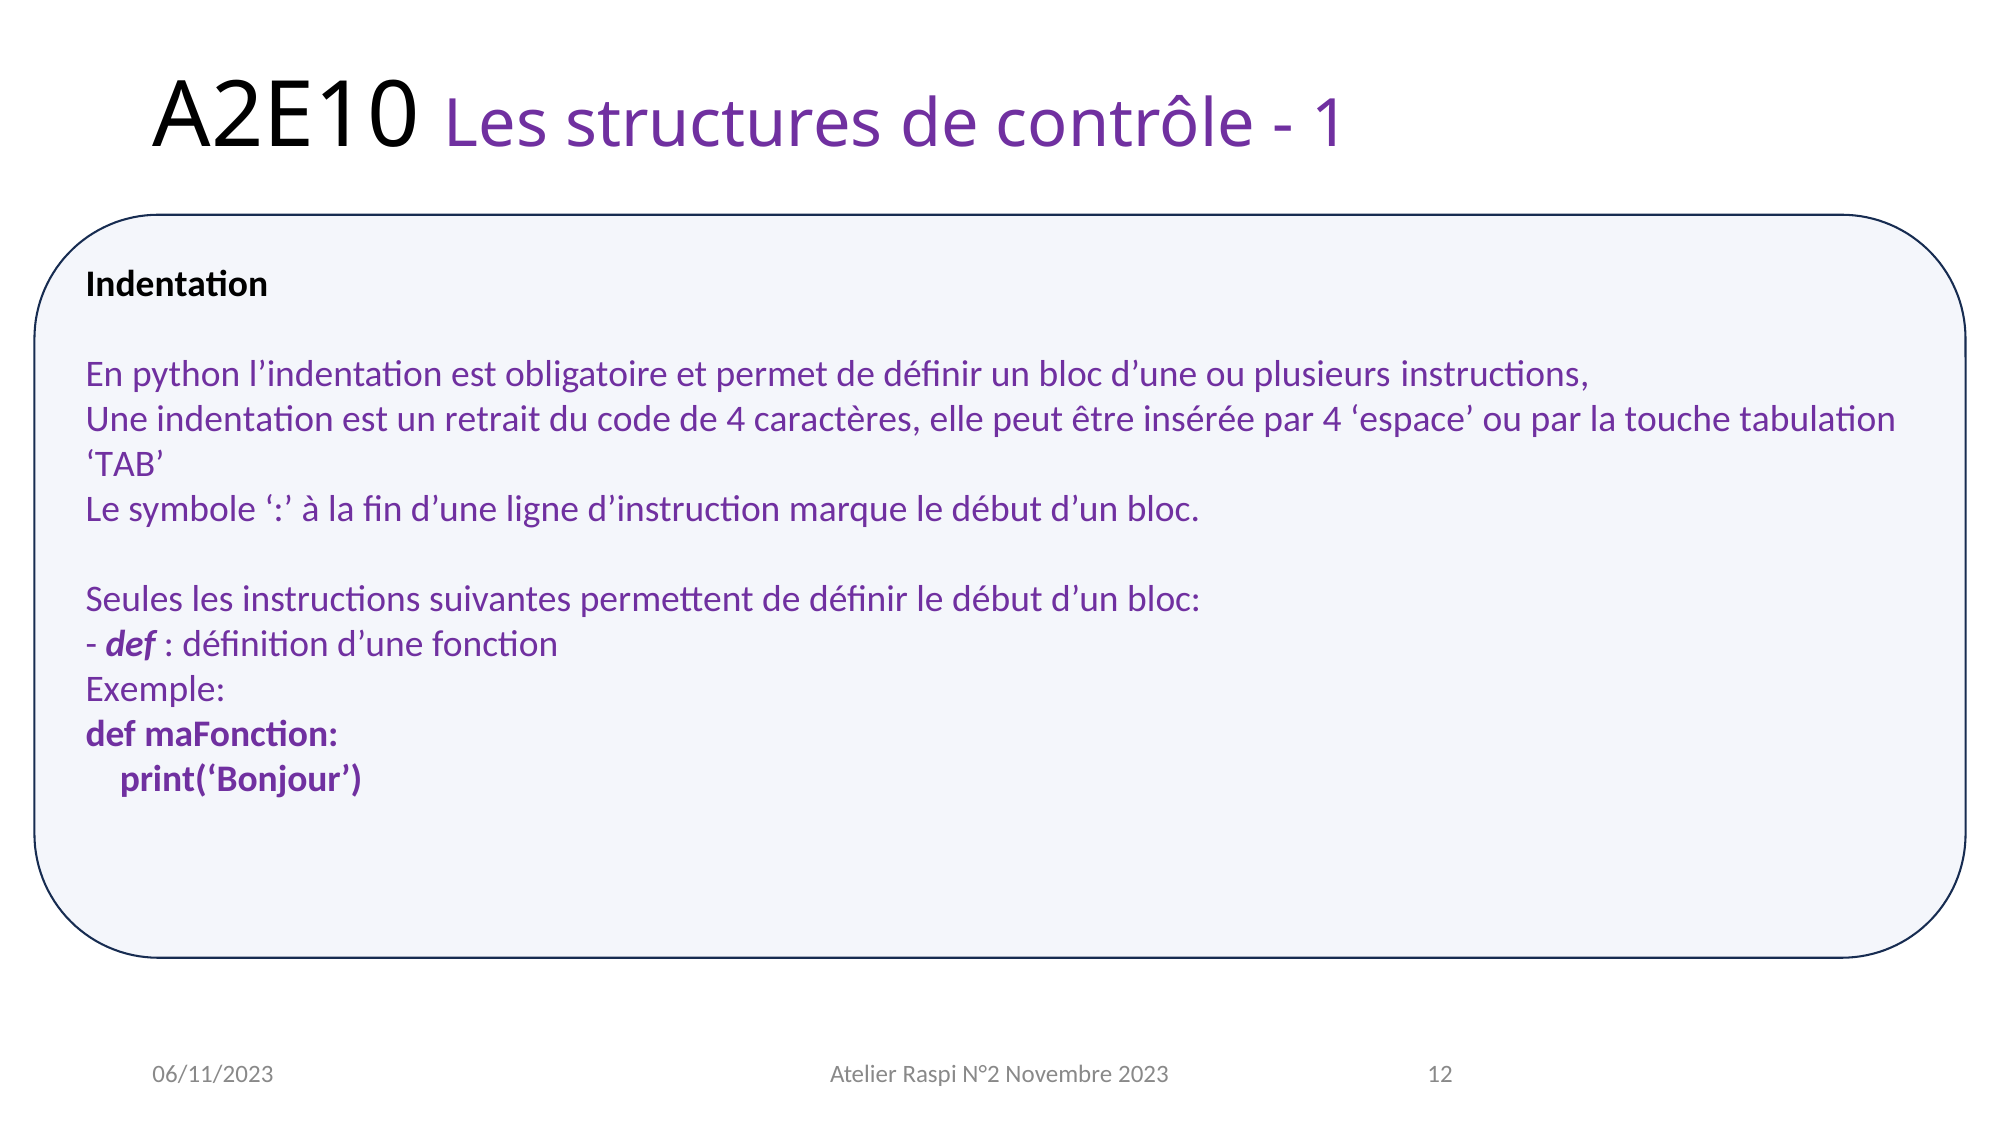

A2E10 Les structures de contrôle - 1
Indentation
En python l’indentation est obligatoire et permet de définir un bloc d’une ou plusieurs instructions,
Une indentation est un retrait du code de 4 caractères, elle peut être insérée par 4 ‘espace’ ou par la touche tabulation ‘TAB’
Le symbole ‘:’ à la fin d’une ligne d’instruction marque le début d’un bloc.
Seules les instructions suivantes permettent de définir le début d’un bloc:
- def : définition d’une fonction
Exemple:
def maFonction:
 print(‘Bonjour’)
06/11/2023
Atelier Raspi N°2 Novembre 2023